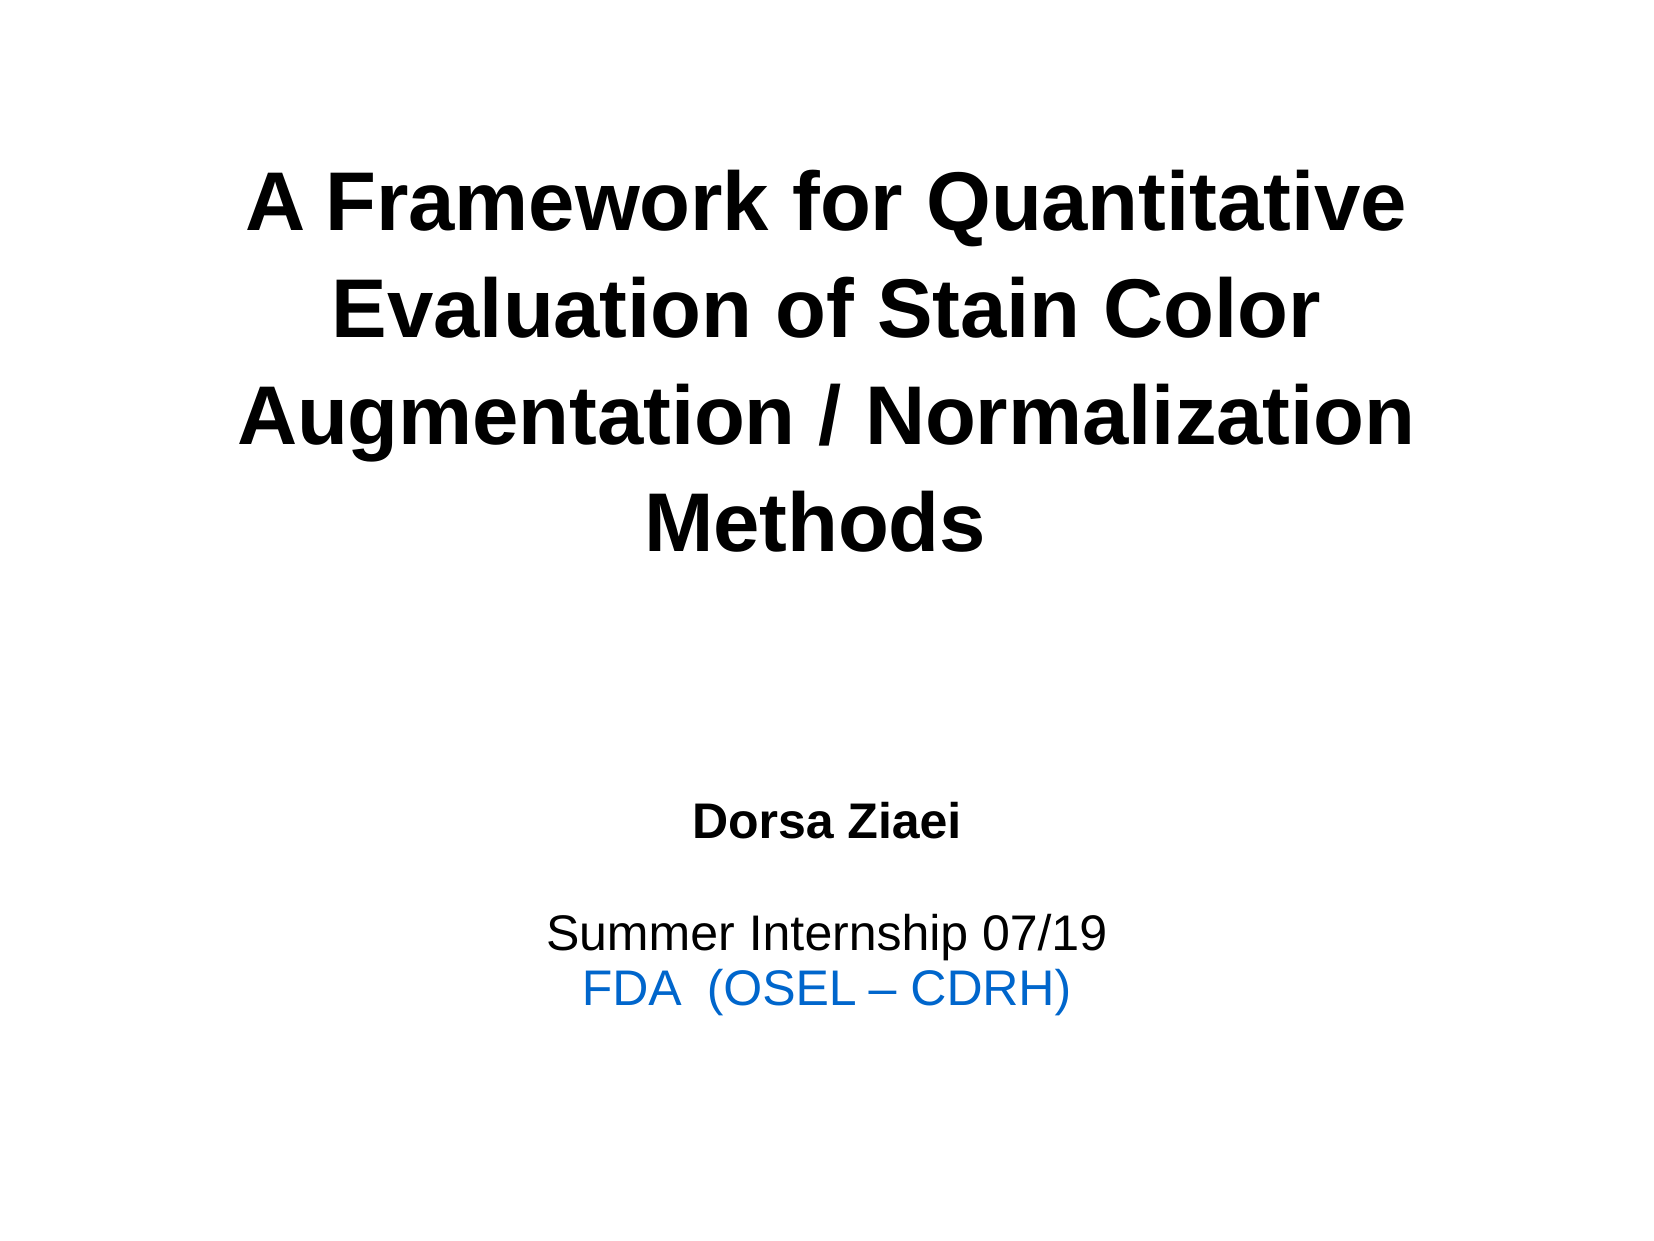

# A Framework for Quantitative Evaluation of Stain Color Augmentation / Normalization Methods
Dorsa Ziaei
Summer Internship 07/19
FDA (OSEL – CDRH)